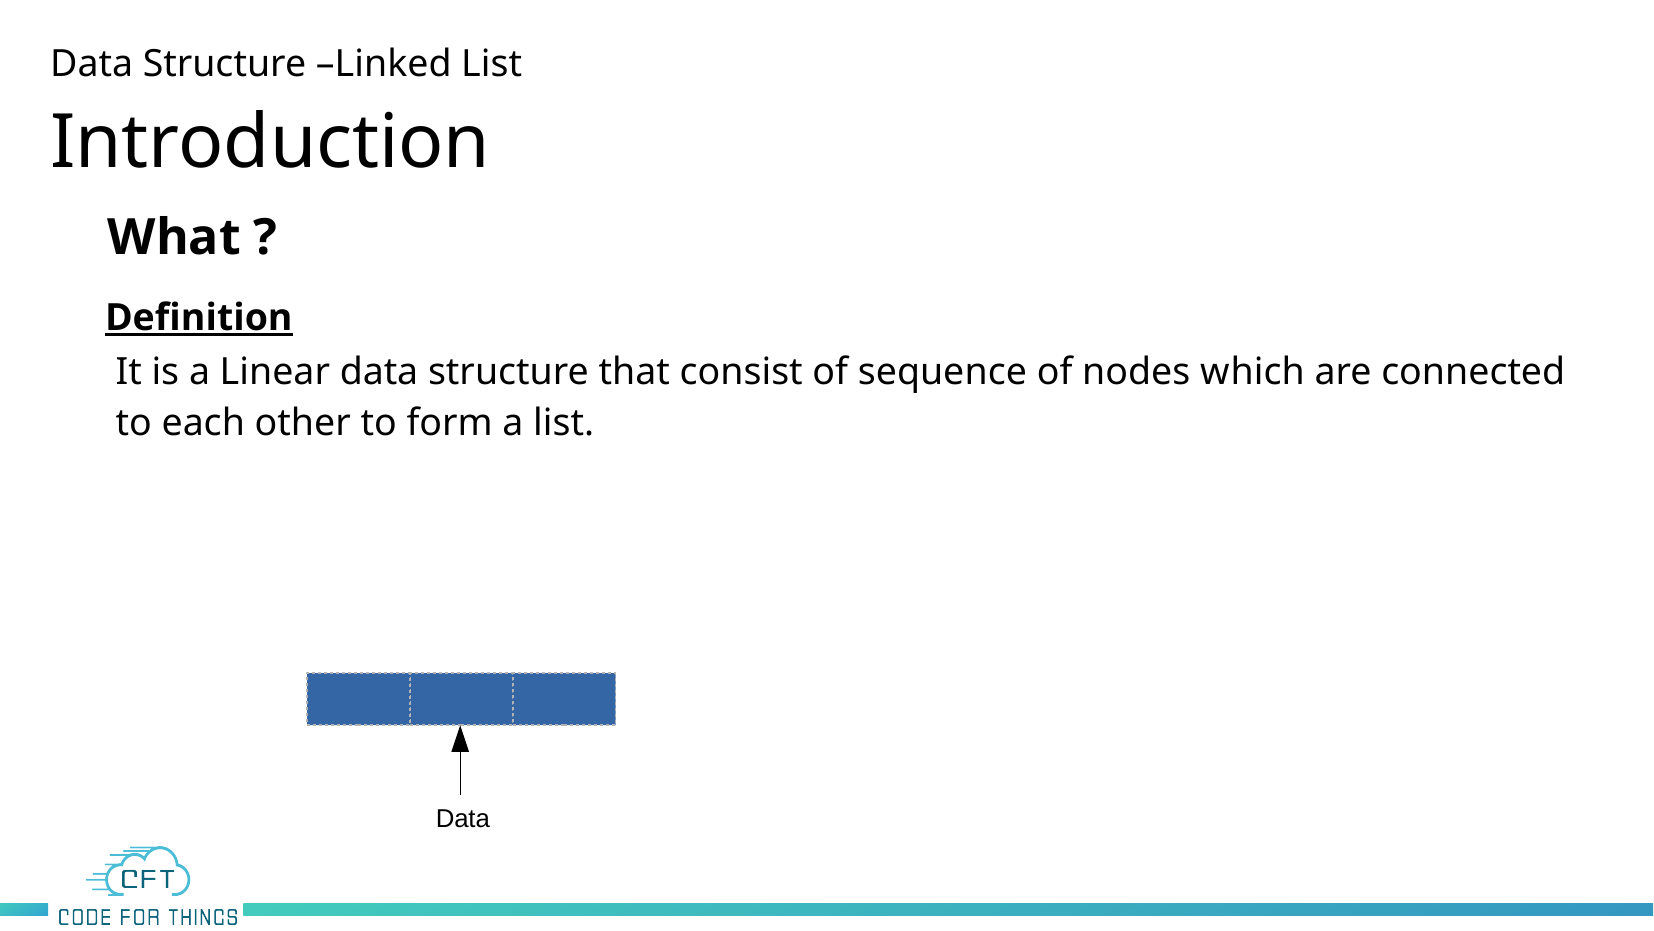

# Data Structure –Linked List Introduction
What ?
Definition
It is a Linear data structure that consist of sequence of nodes which are connected to each other to form a list.
Data